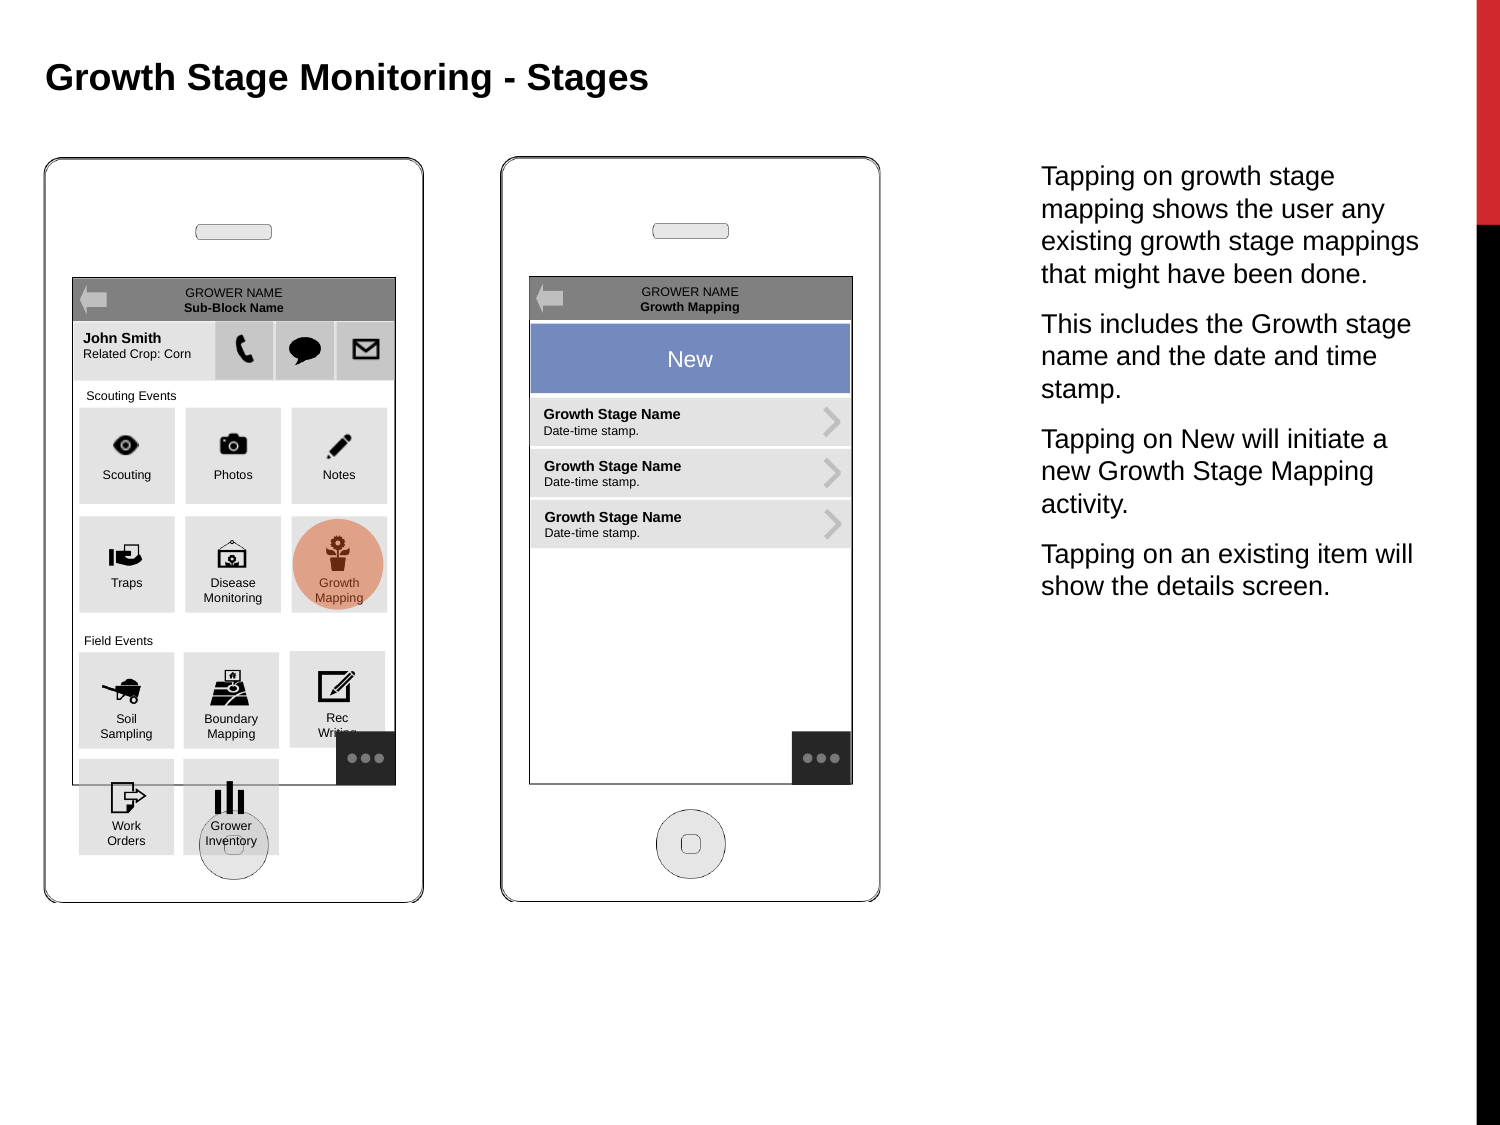

Growth Stage Monitoring - Stages
Tapping on growth stage mapping shows the user any existing growth stage mappings that might have been done.
This includes the Growth stage name and the date and time stamp.
Tapping on New will initiate a new Growth Stage Mapping activity.
Tapping on an existing item will show the details screen.
GROWER NAME
Growth Mapping
New
Growth Stage Name
Date-time stamp.
Growth Stage Name
Date-time stamp.
Growth Stage Name
Date-time stamp.
GROWER NAME
Sub-Block Name
John Smith
Related Crop: Corn
Scouting Events
Scouting
Photos
Notes
Traps
Disease Monitoring
Growth Mapping
Field Events
Rec
Writing
Soil Sampling
Boundary Mapping
Work Orders
Grower Inventory